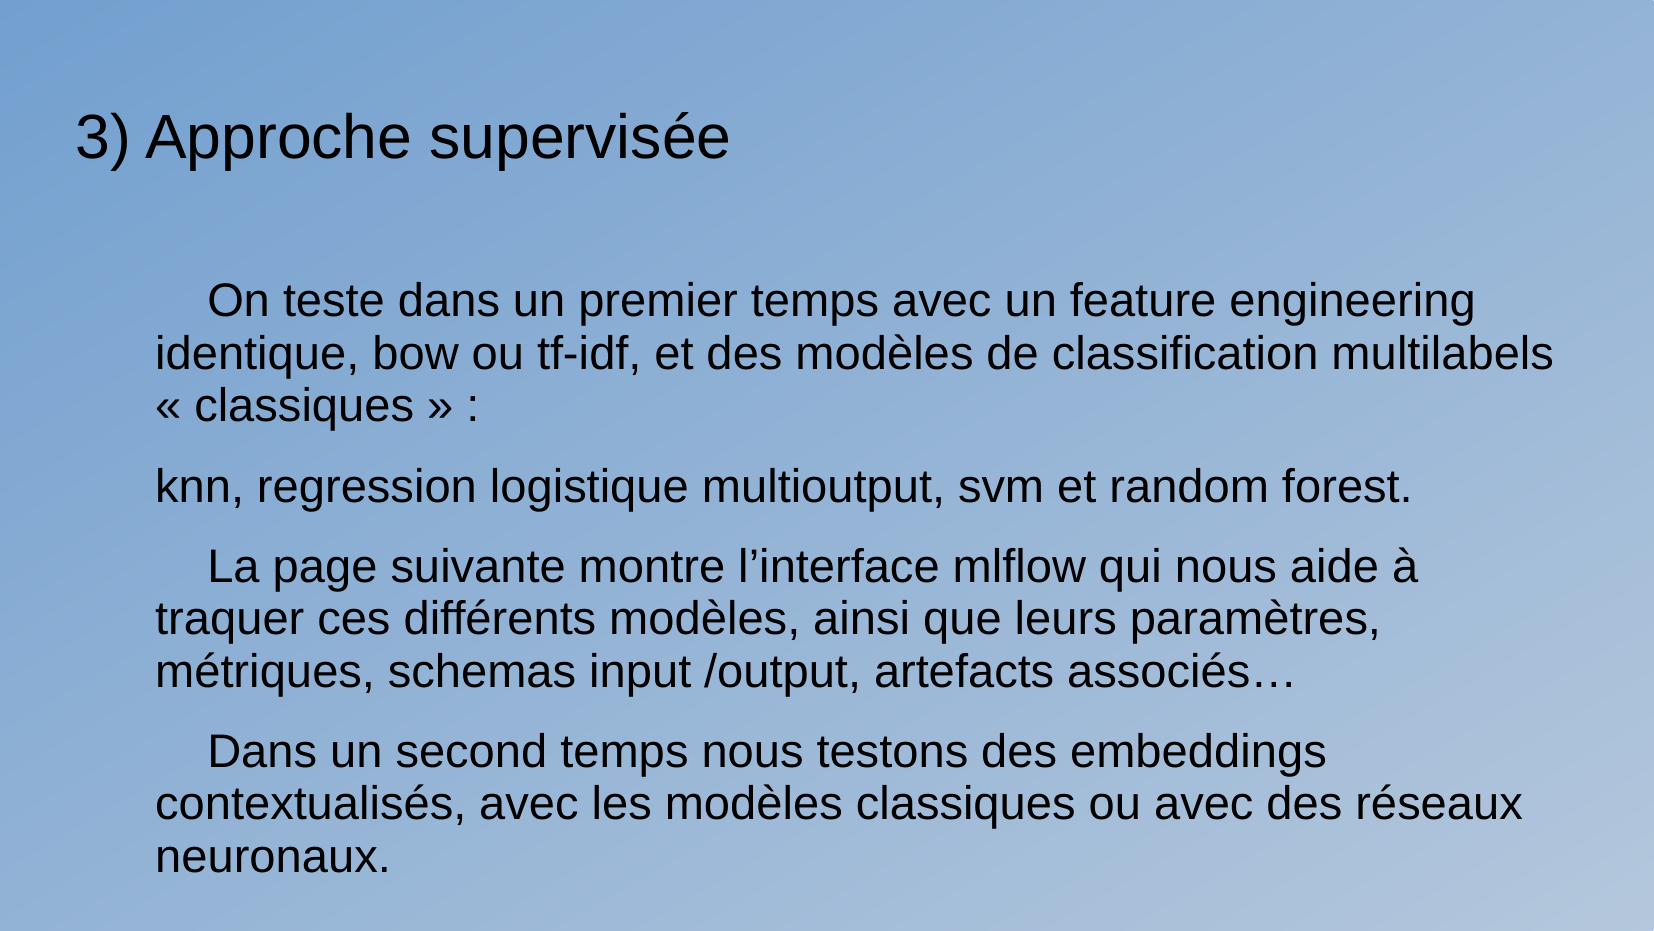

# 3) Approche supervisée
 On teste dans un premier temps avec un feature engineering identique, bow ou tf-idf, et des modèles de classification multilabels « classiques » :
knn, regression logistique multioutput, svm et random forest.
 La page suivante montre l’interface mlflow qui nous aide à traquer ces différents modèles, ainsi que leurs paramètres, métriques, schemas input /output, artefacts associés…
 Dans un second temps nous testons des embeddings contextualisés, avec les modèles classiques ou avec des réseaux neuronaux.